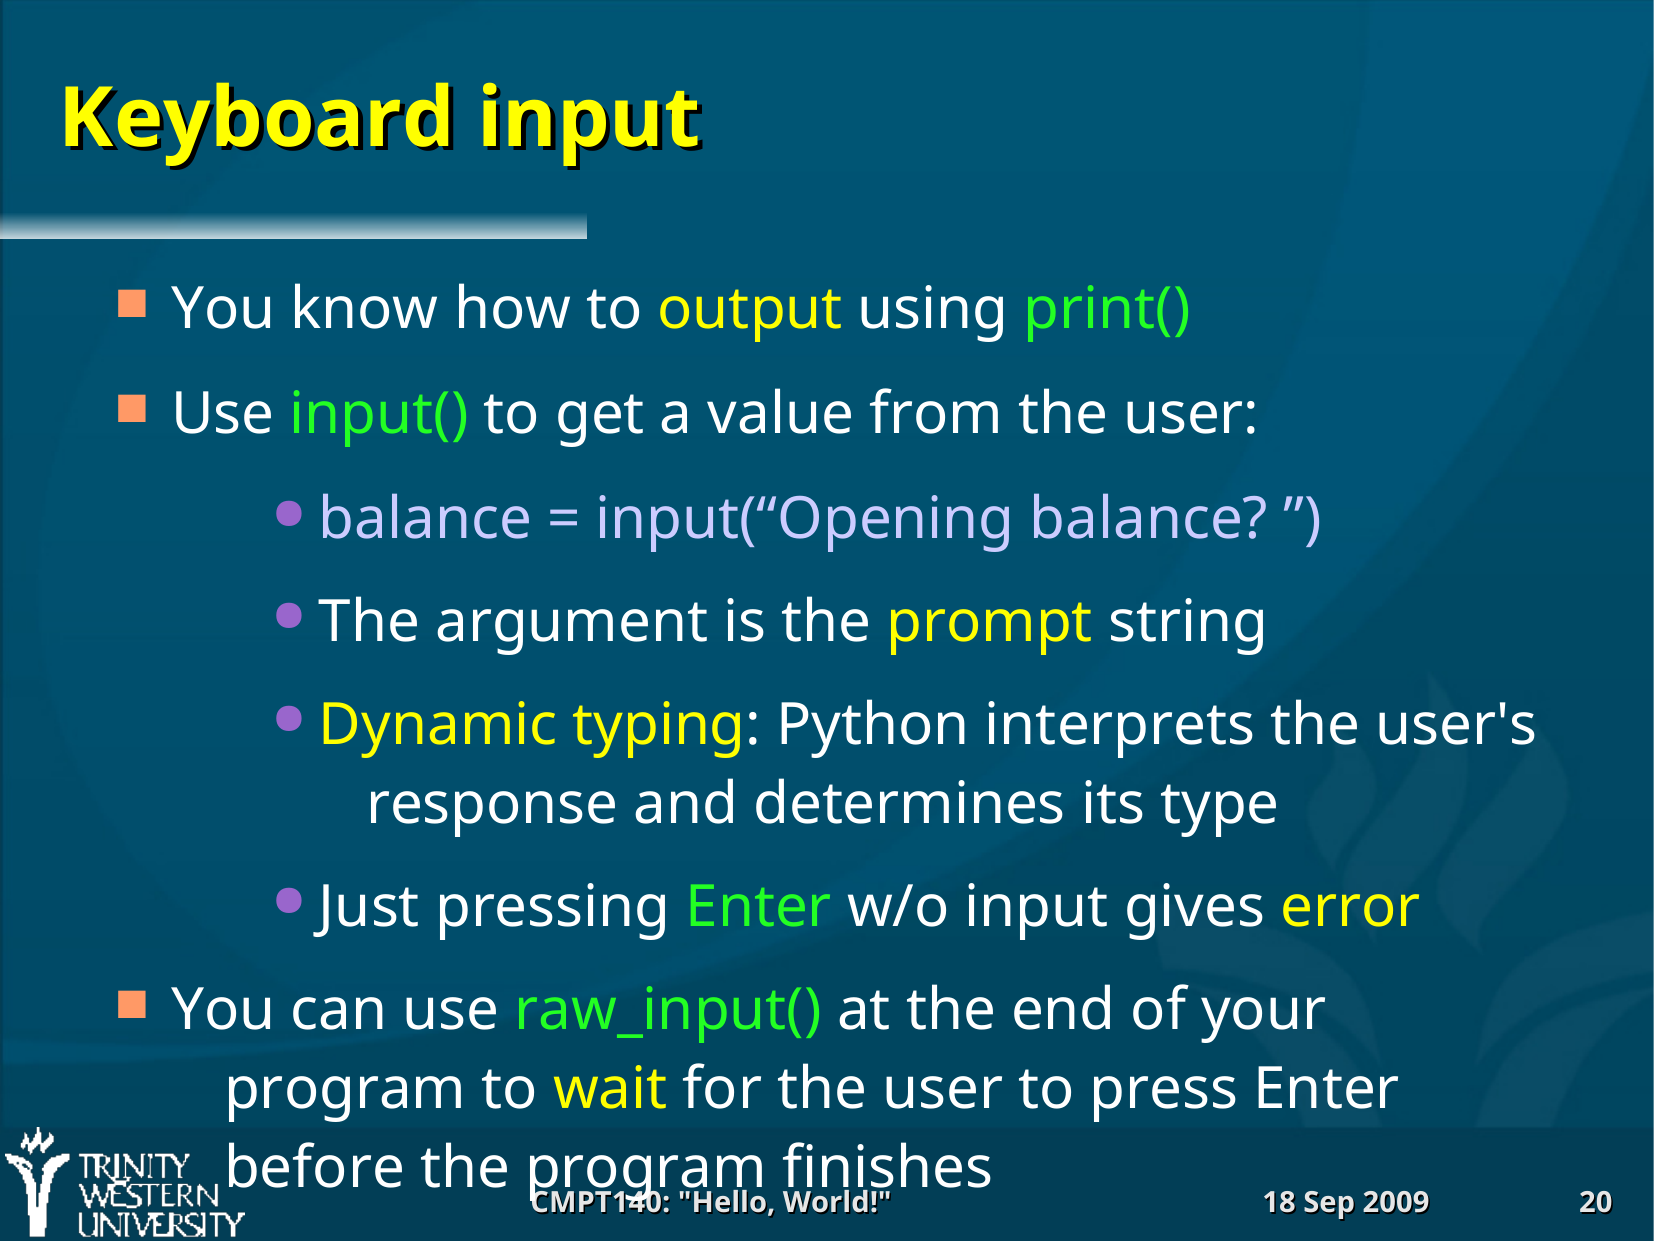

# Keyboard input
You know how to output using print()
Use input() to get a value from the user:
balance = input(“Opening balance? ”)
The argument is the prompt string
Dynamic typing: Python interprets the user's response and determines its type
Just pressing Enter w/o input gives error
You can use raw_input() at the end of your program to wait for the user to press Enter before the program finishes
CMPT140: "Hello, World!"
18 Sep 2009
20